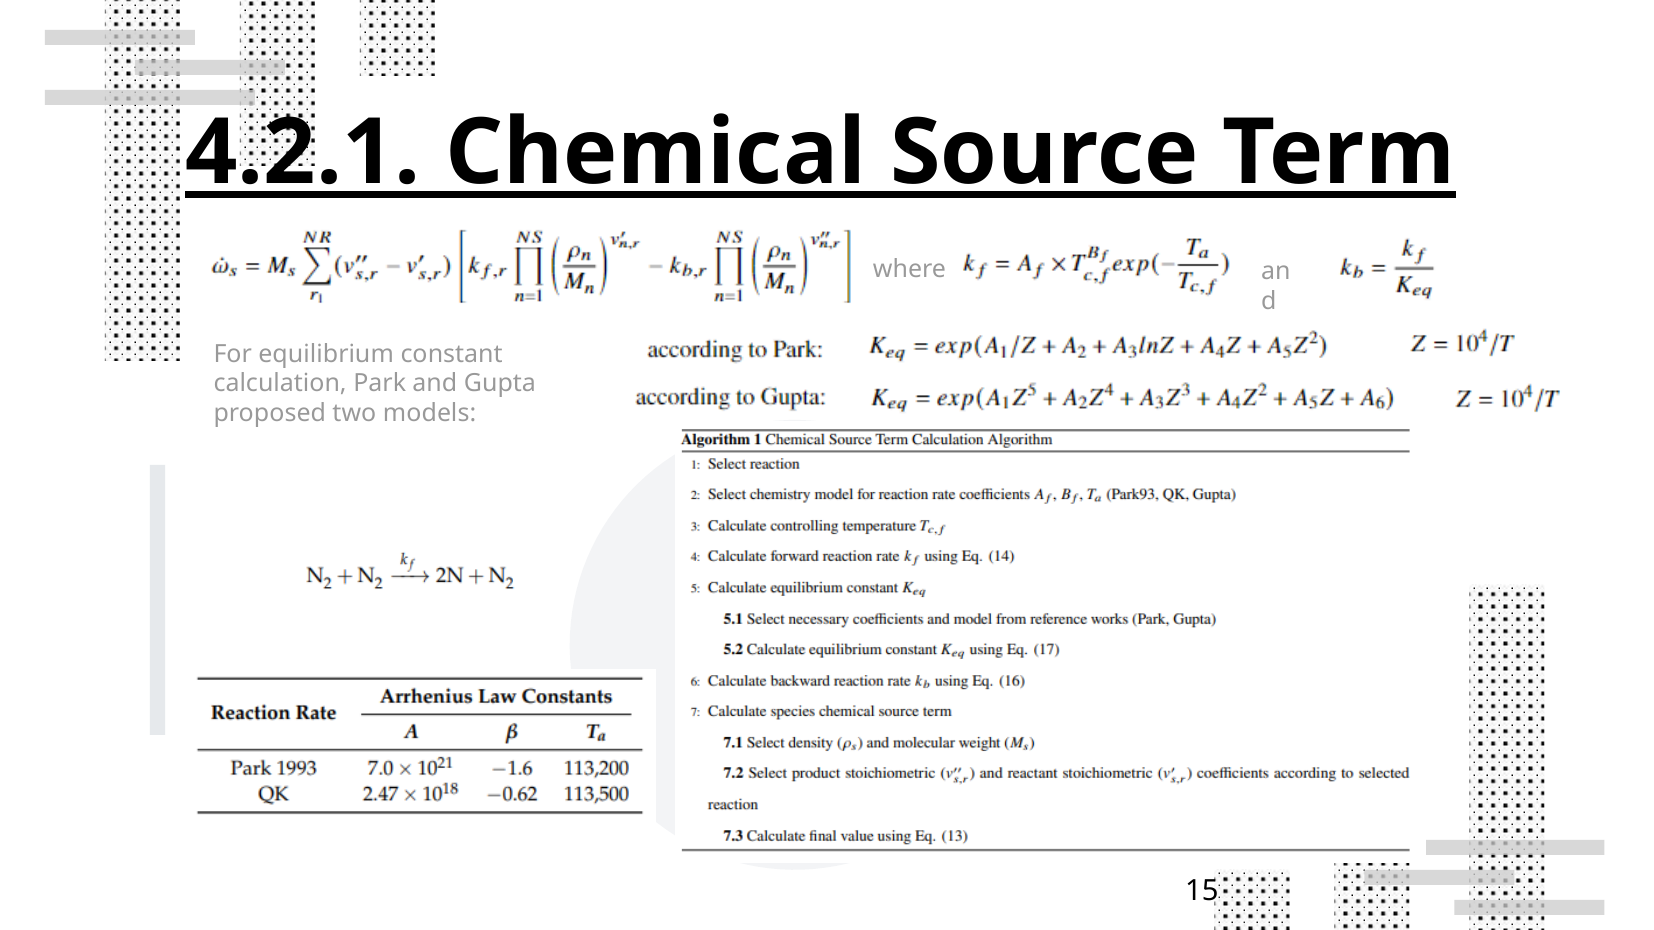

# 4.2.1. Chemical Source Term
where
and
For equilibrium constant calculation, Park and Gupta proposed two models:
15